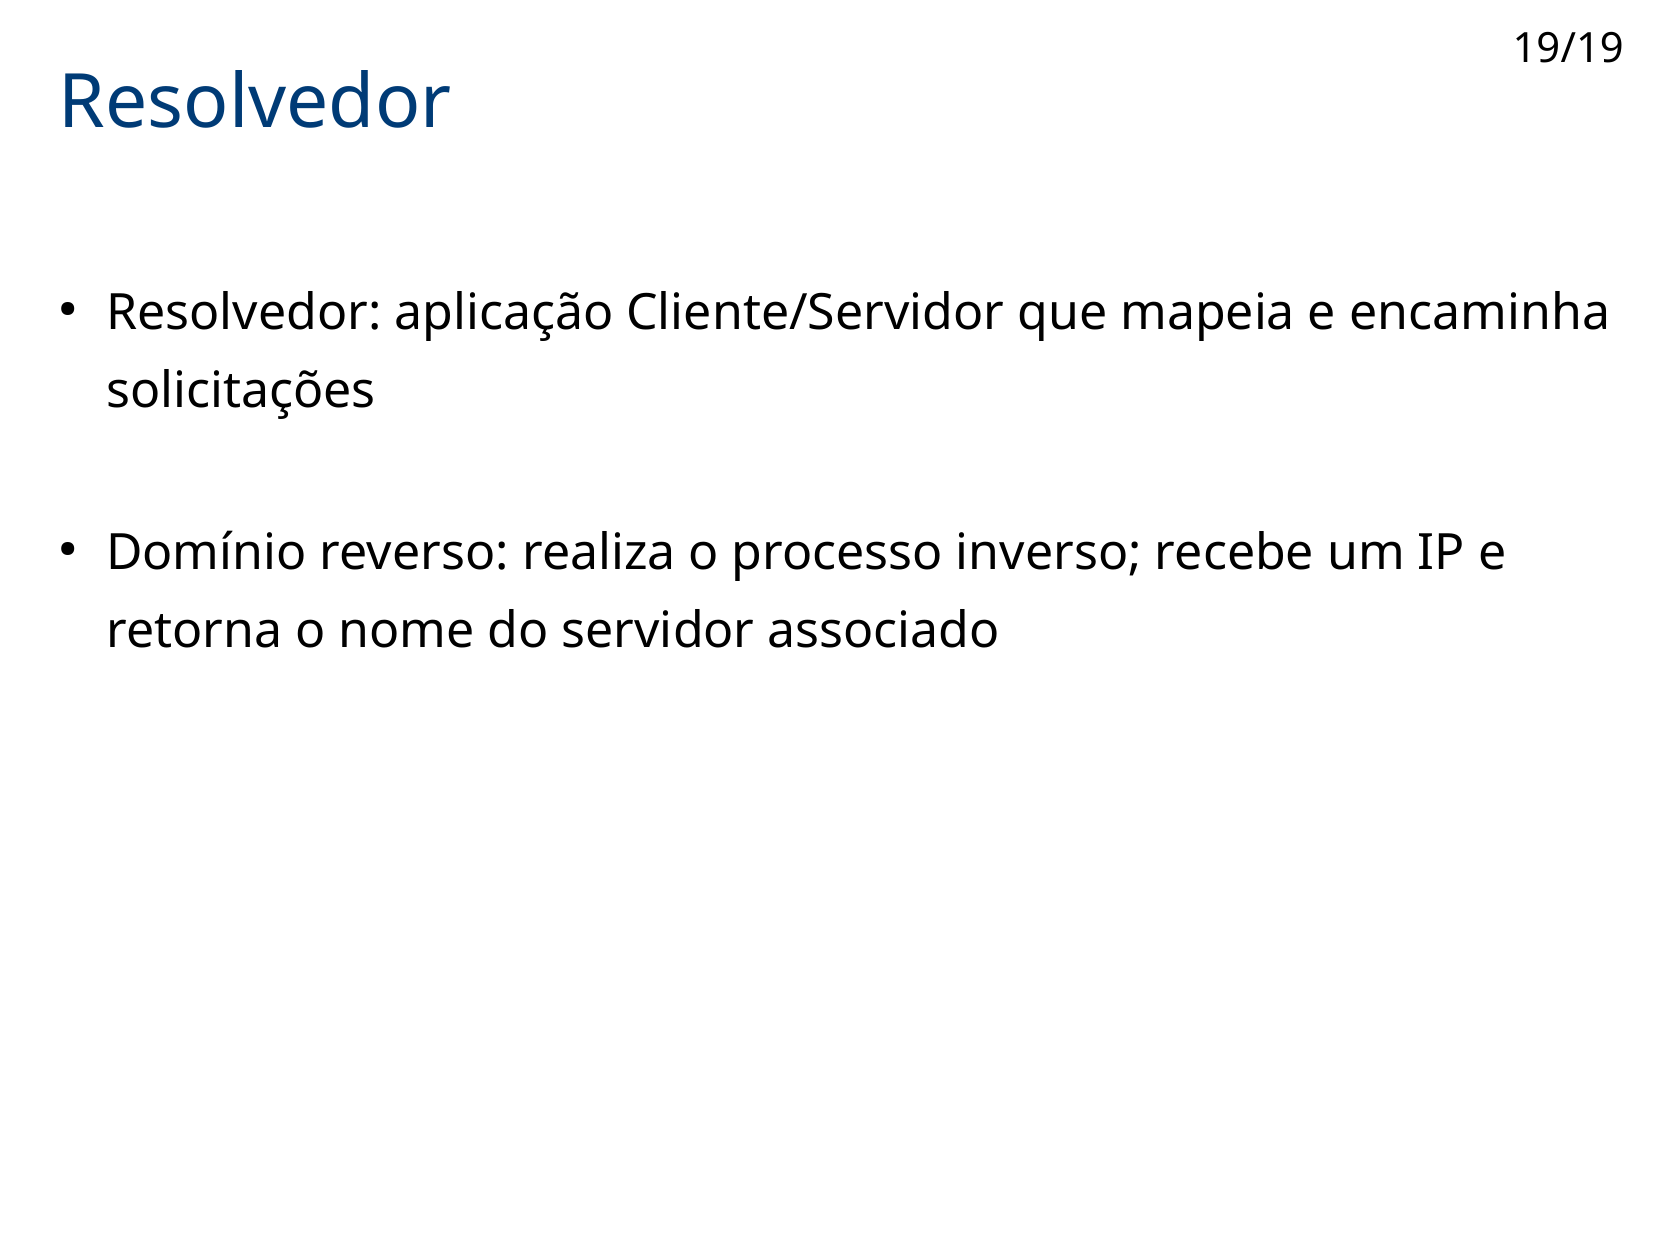

19
# Resolvedor
Resolvedor: aplicação Cliente/Servidor que mapeia e encaminha solicitações
Domínio reverso: realiza o processo inverso; recebe um IP e retorna o nome do servidor associado